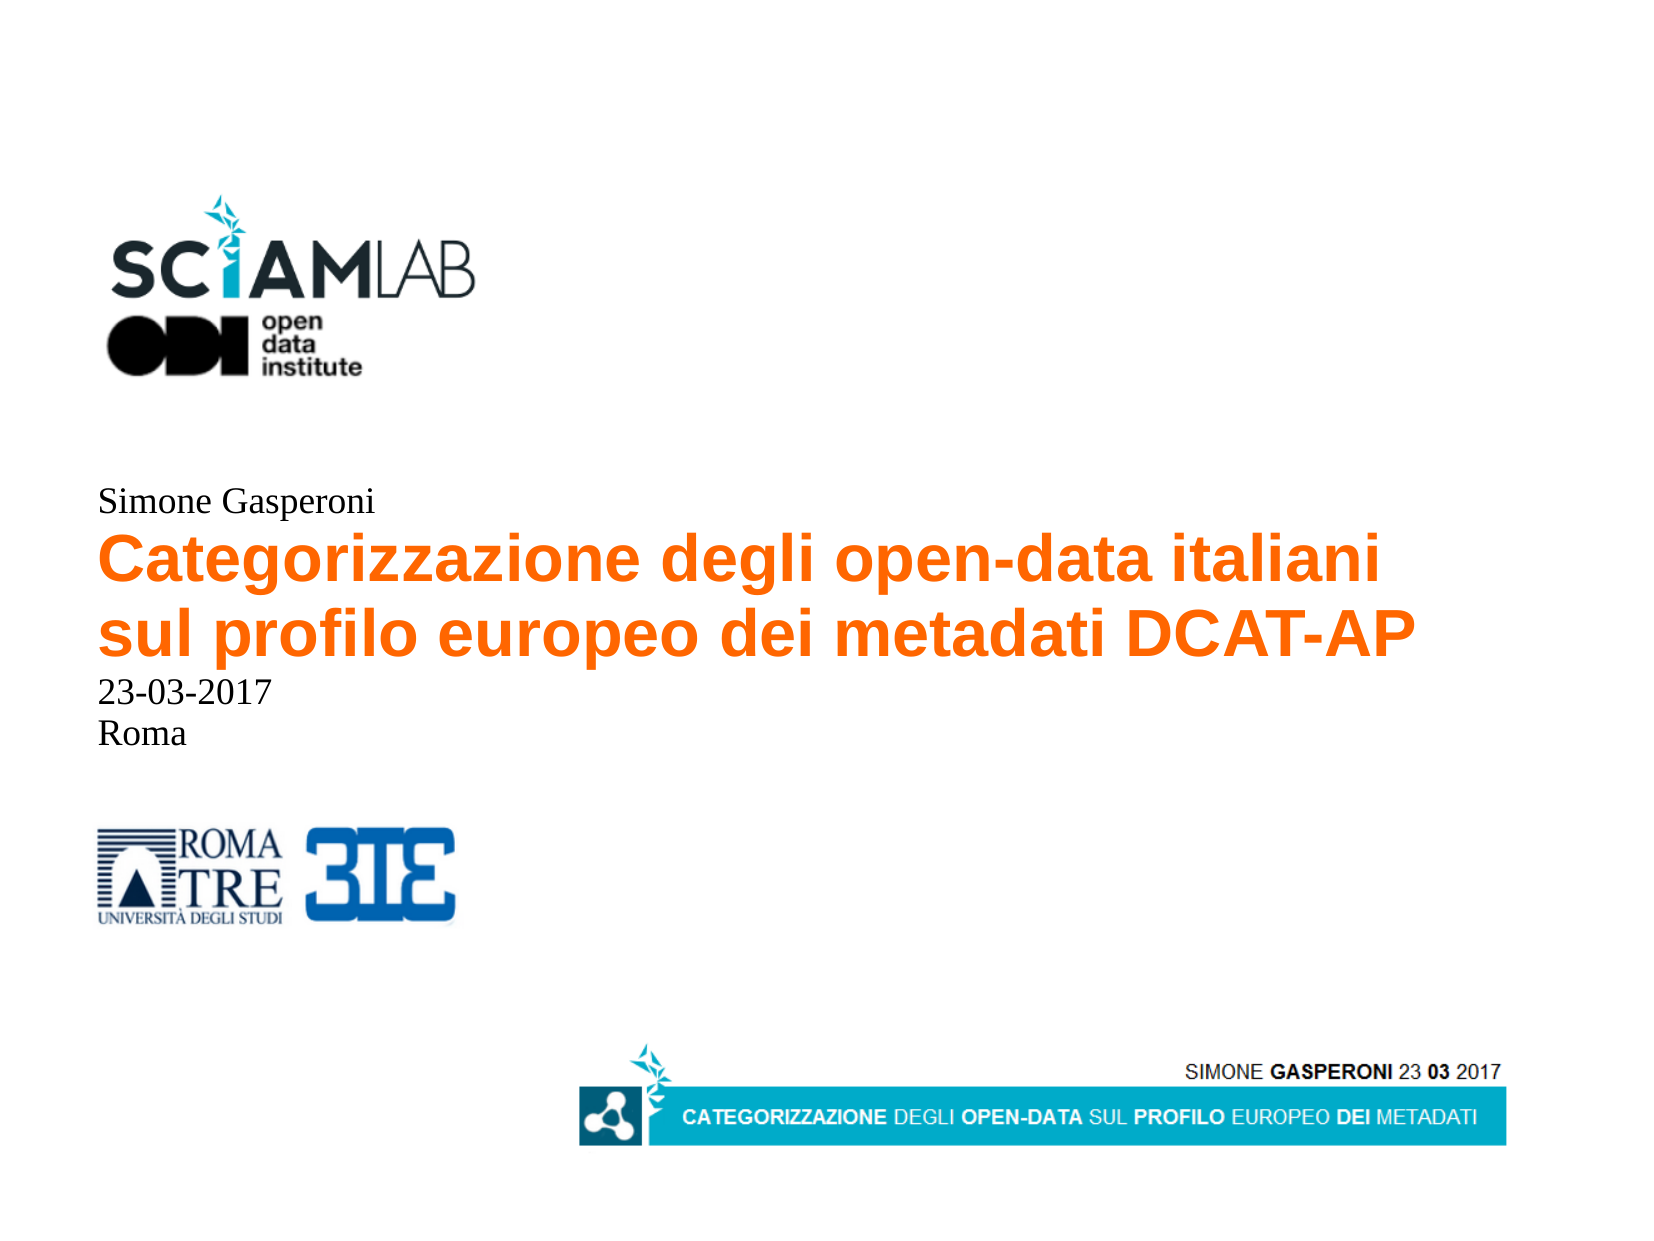

Simone Gasperoni
Categorizzazione degli open-data italiani
sul profilo europeo dei metadati DCAT-AP
23-03-2017
Roma